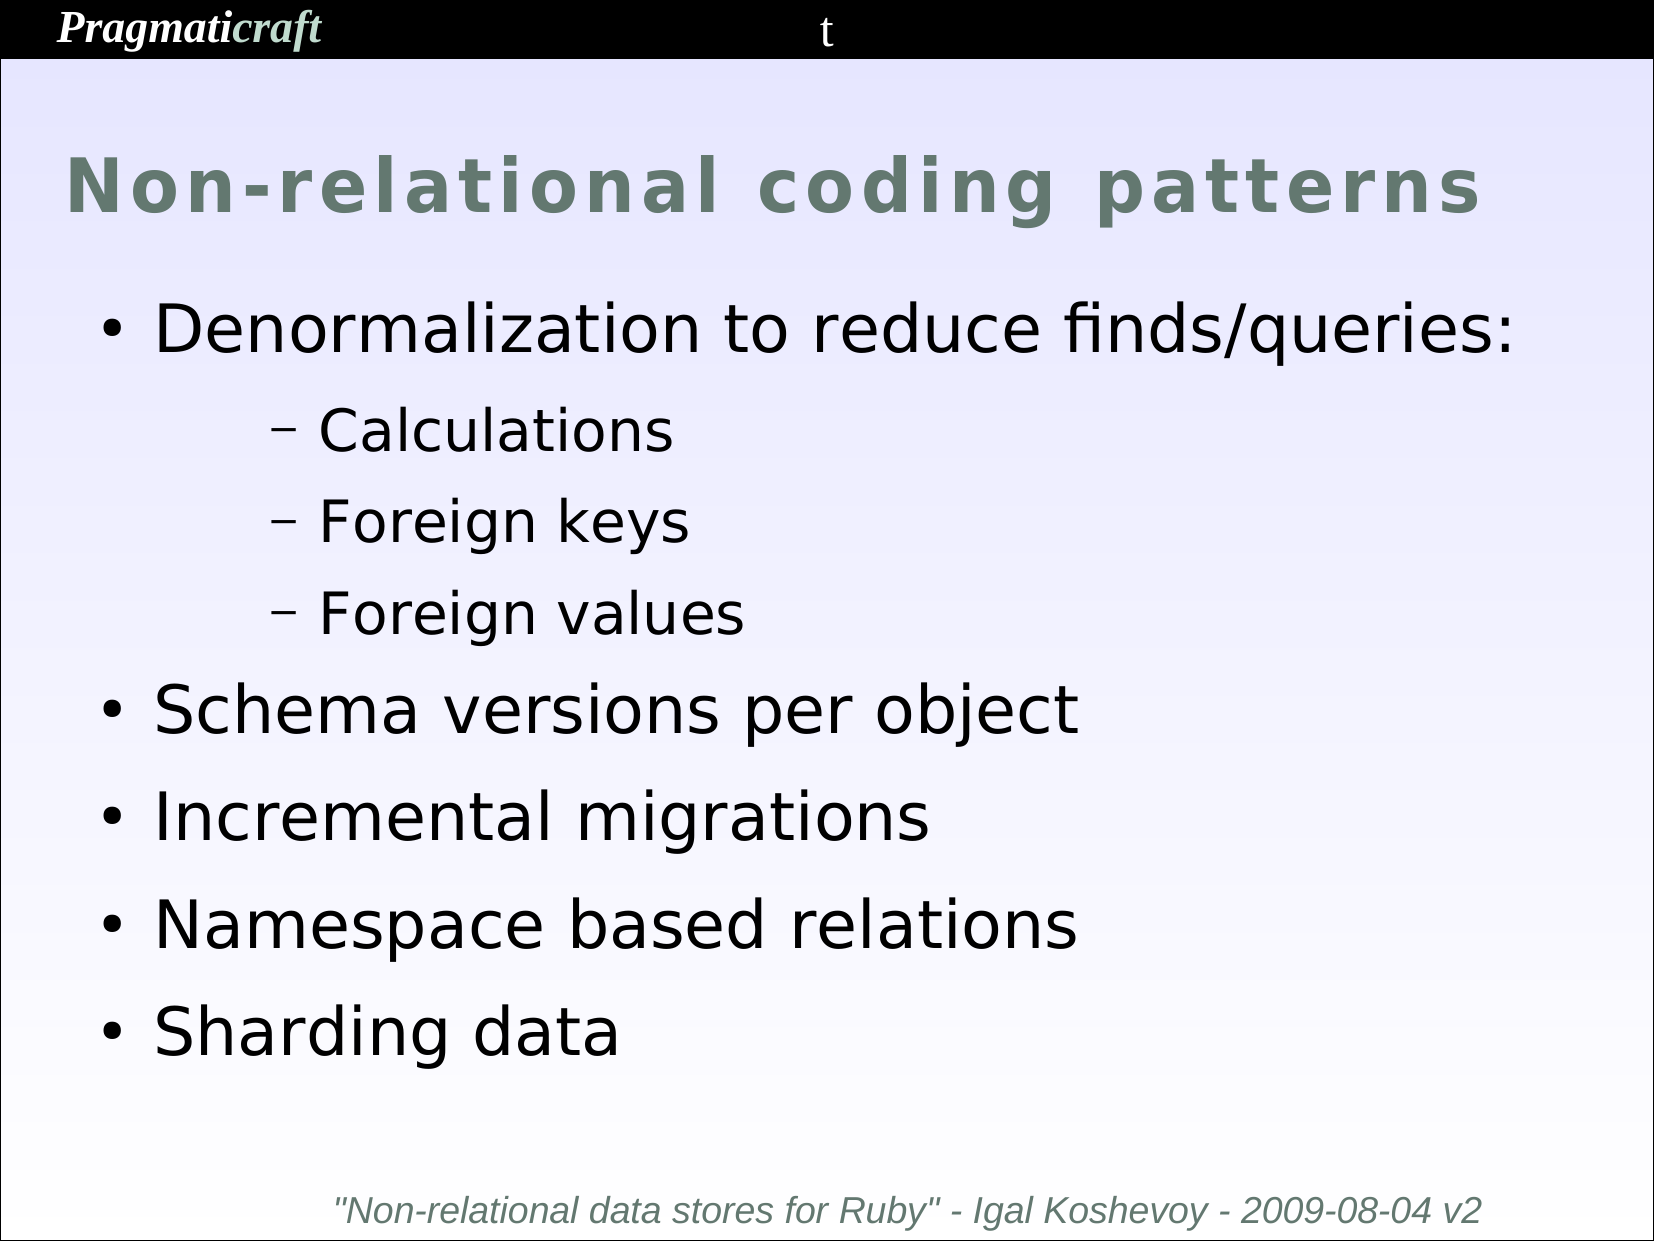

# Non-relational coding patterns
Denormalization to reduce finds/queries:
Calculations
Foreign keys
Foreign values
Schema versions per object
Incremental migrations
Namespace based relations
Sharding data